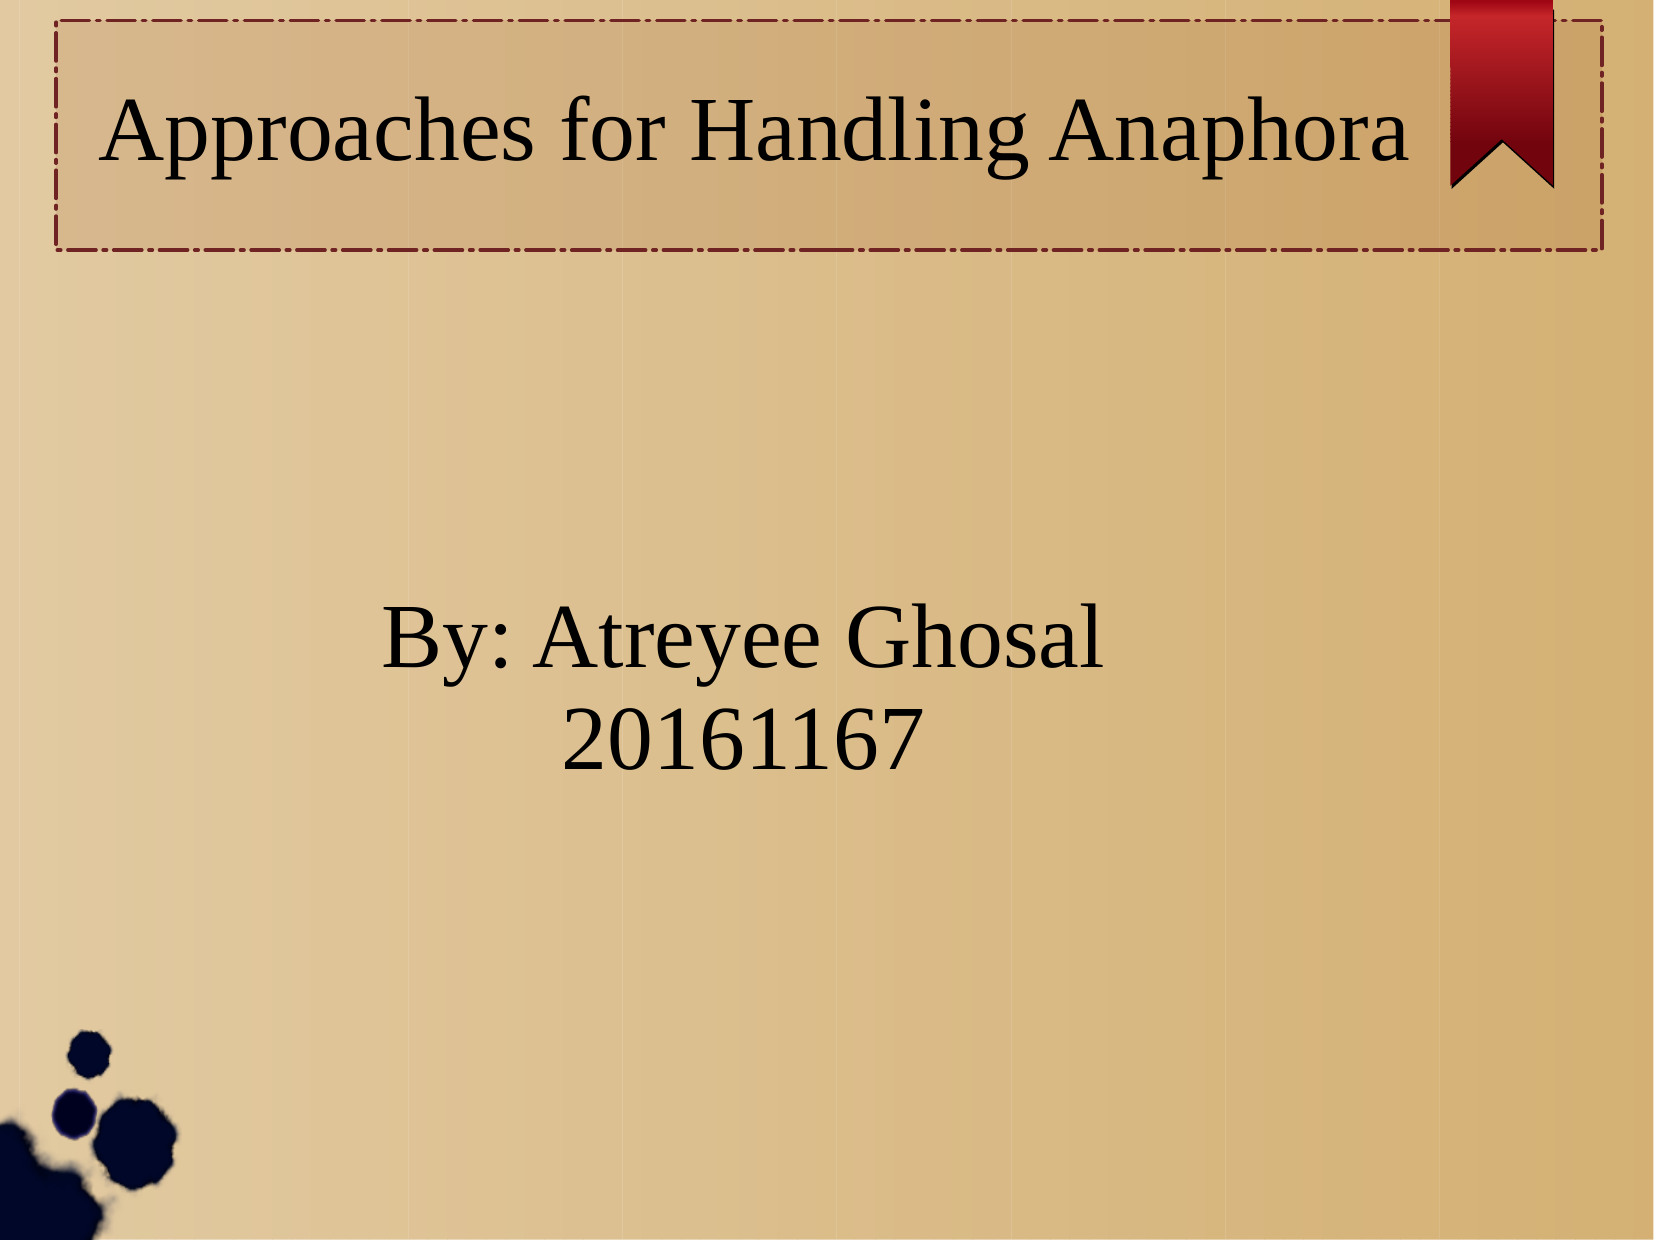

# Approaches for Handling Anaphora By: Atreyee Ghosal 20161167